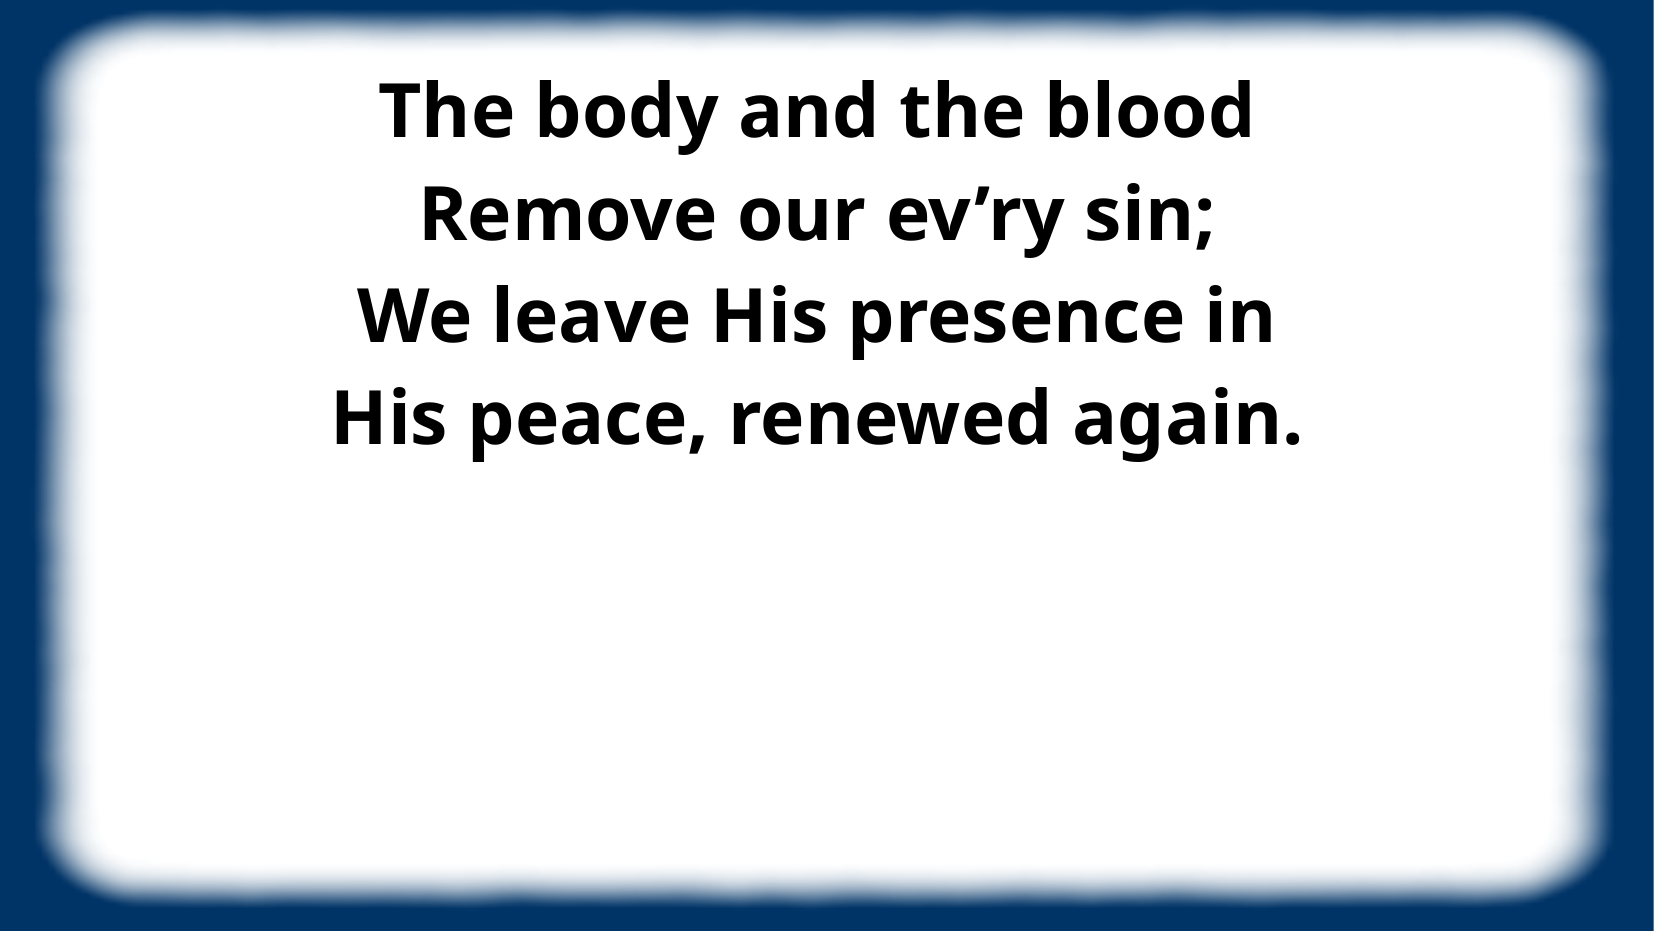

The body and the blood
Remove our ev’ry sin;
We leave His presence in
His peace, renewed again.